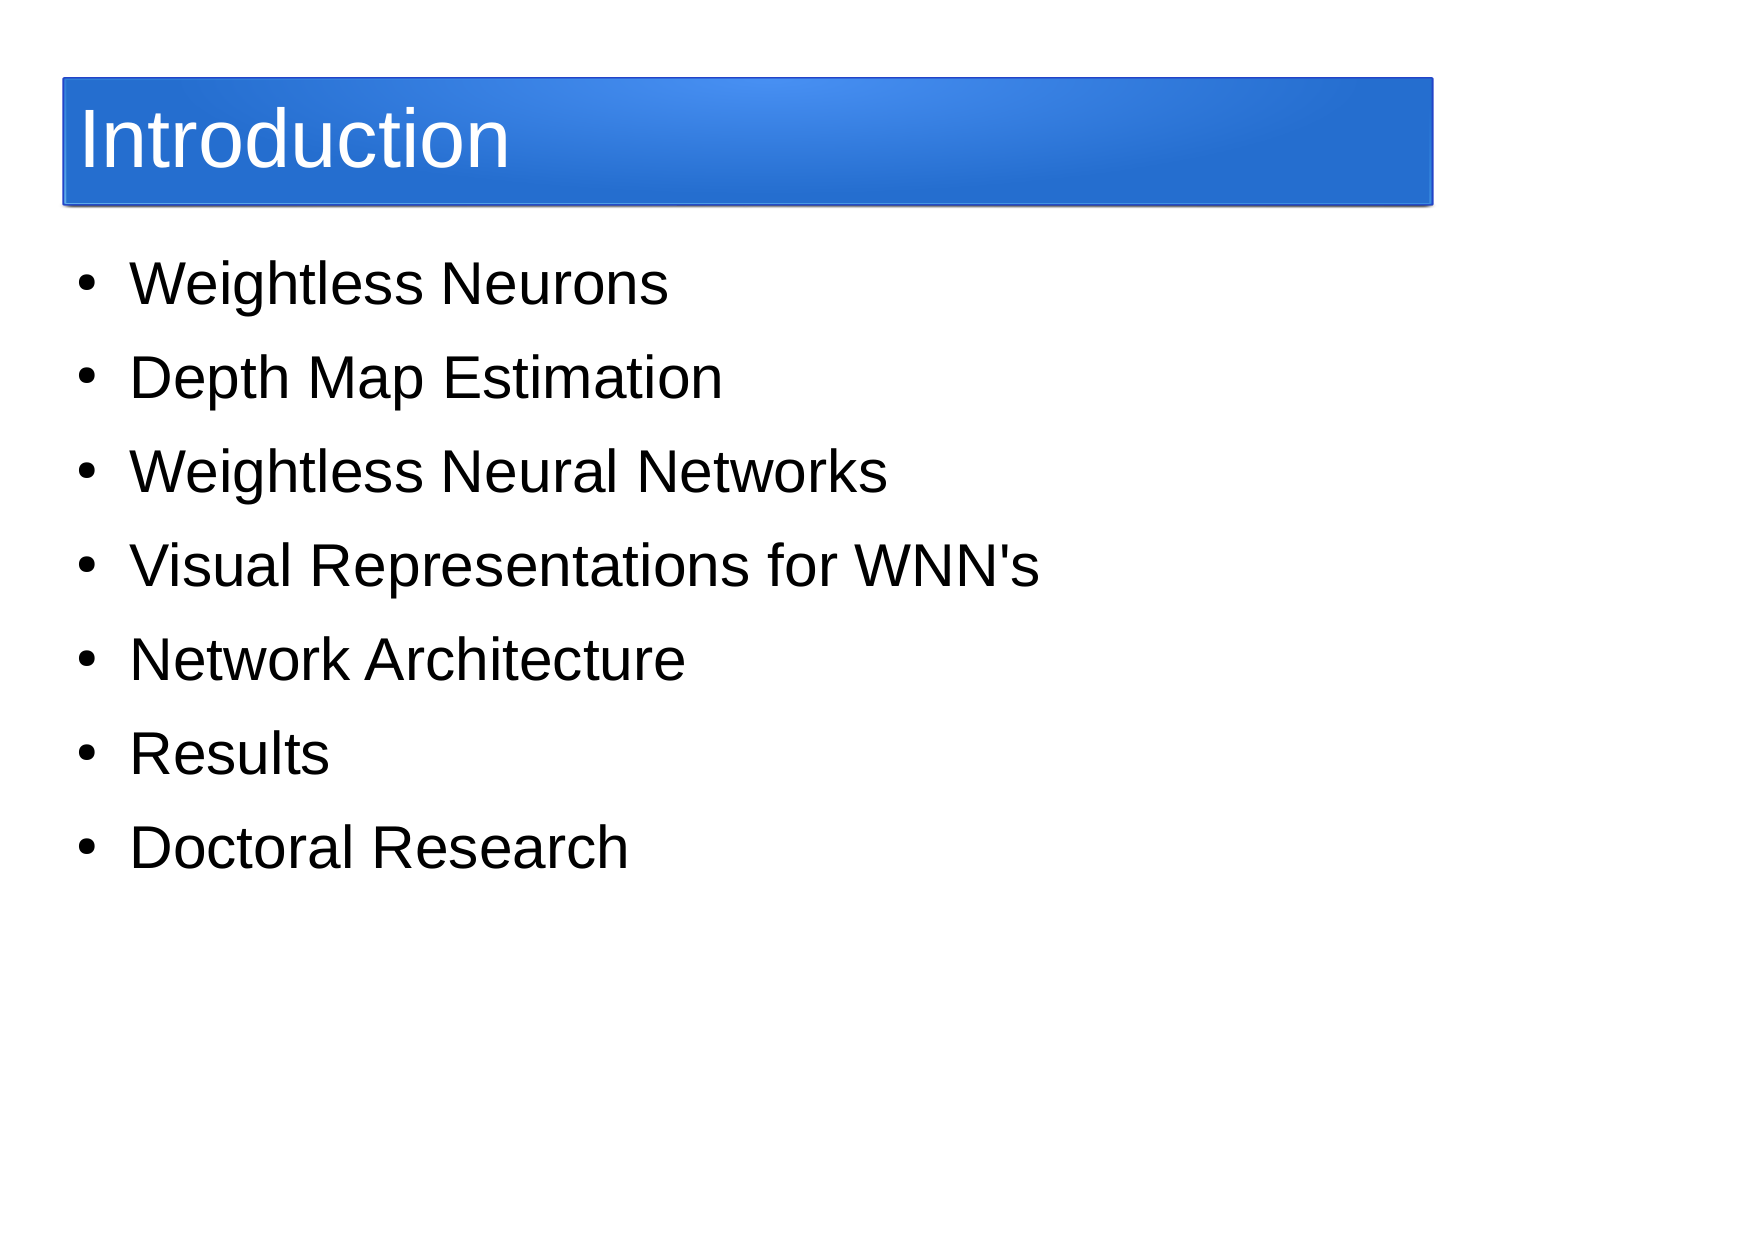

# Introduction
Weightless Neurons
Depth Map Estimation
Weightless Neural Networks
Visual Representations for WNN's
Network Architecture
Results
Doctoral Research